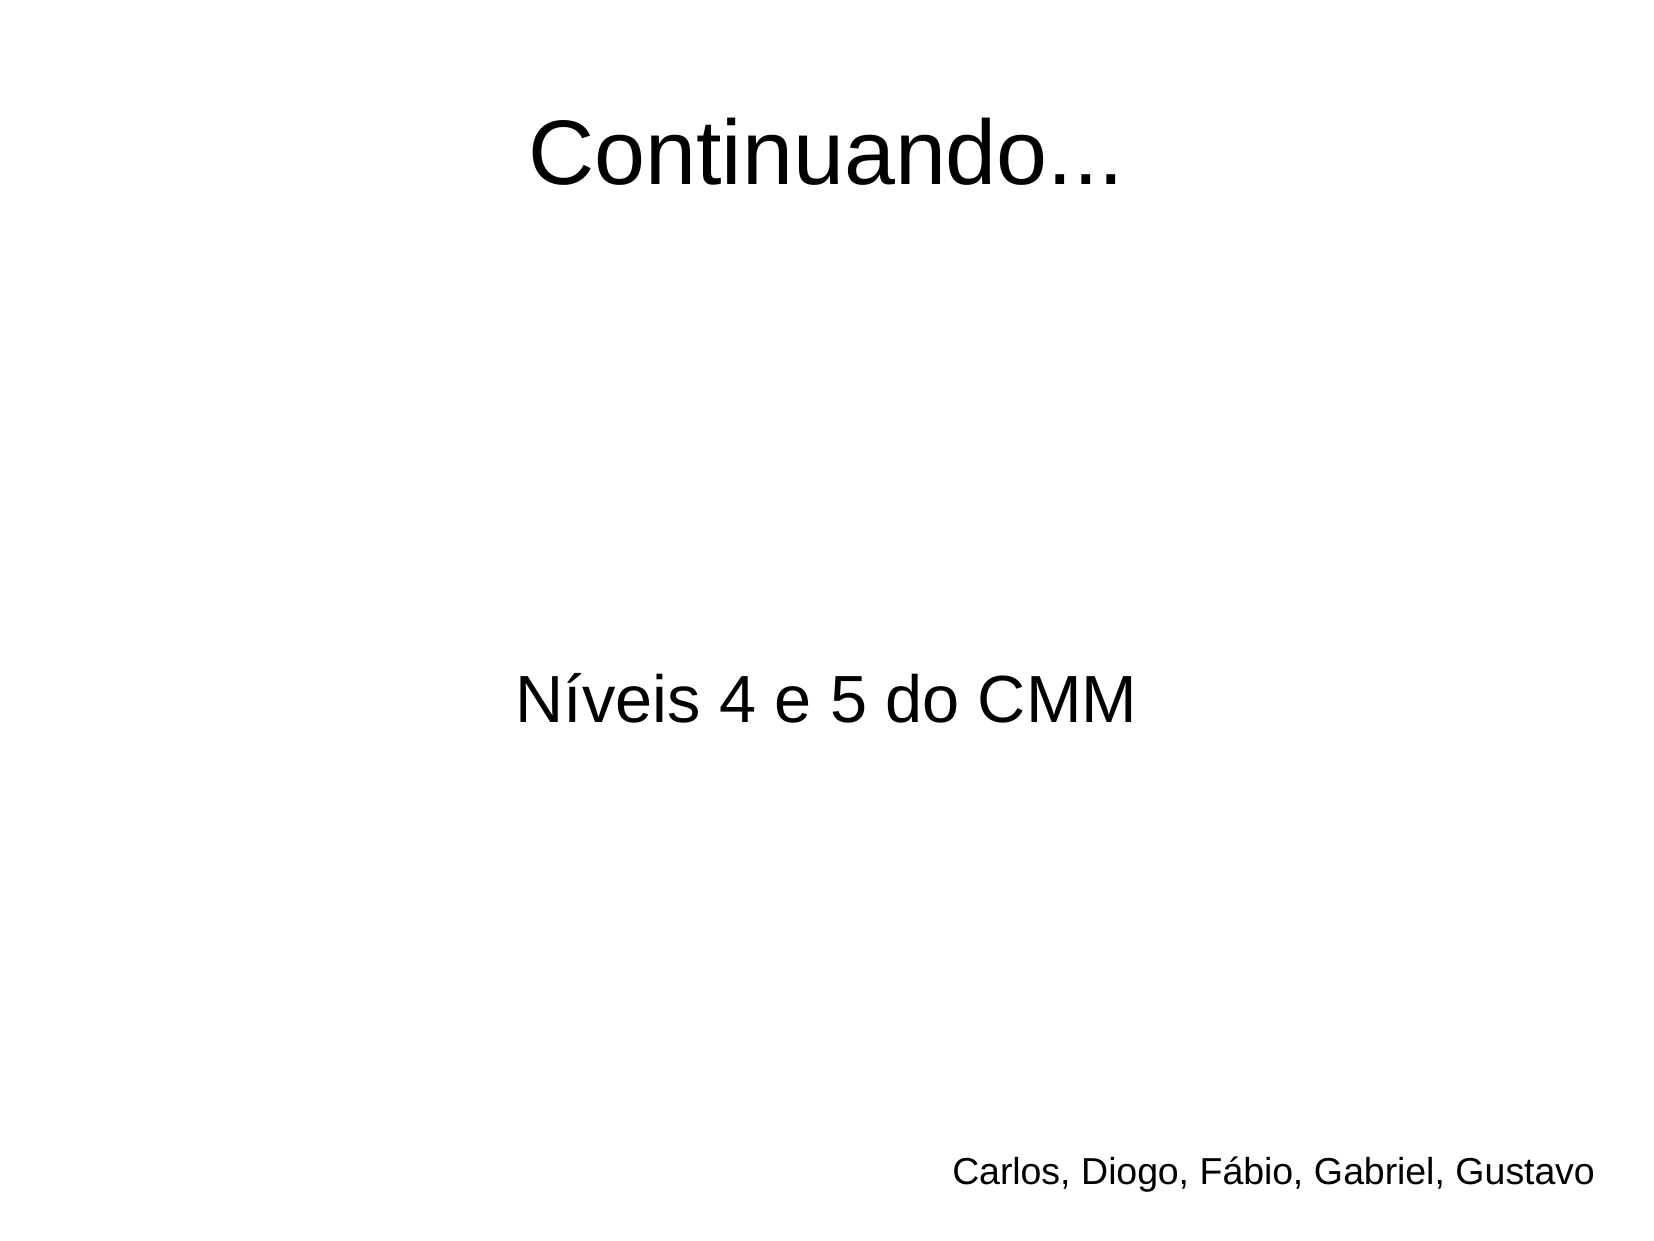

# Continuando...
Níveis 4 e 5 do CMM
Carlos, Diogo, Fábio, Gabriel, Gustavo